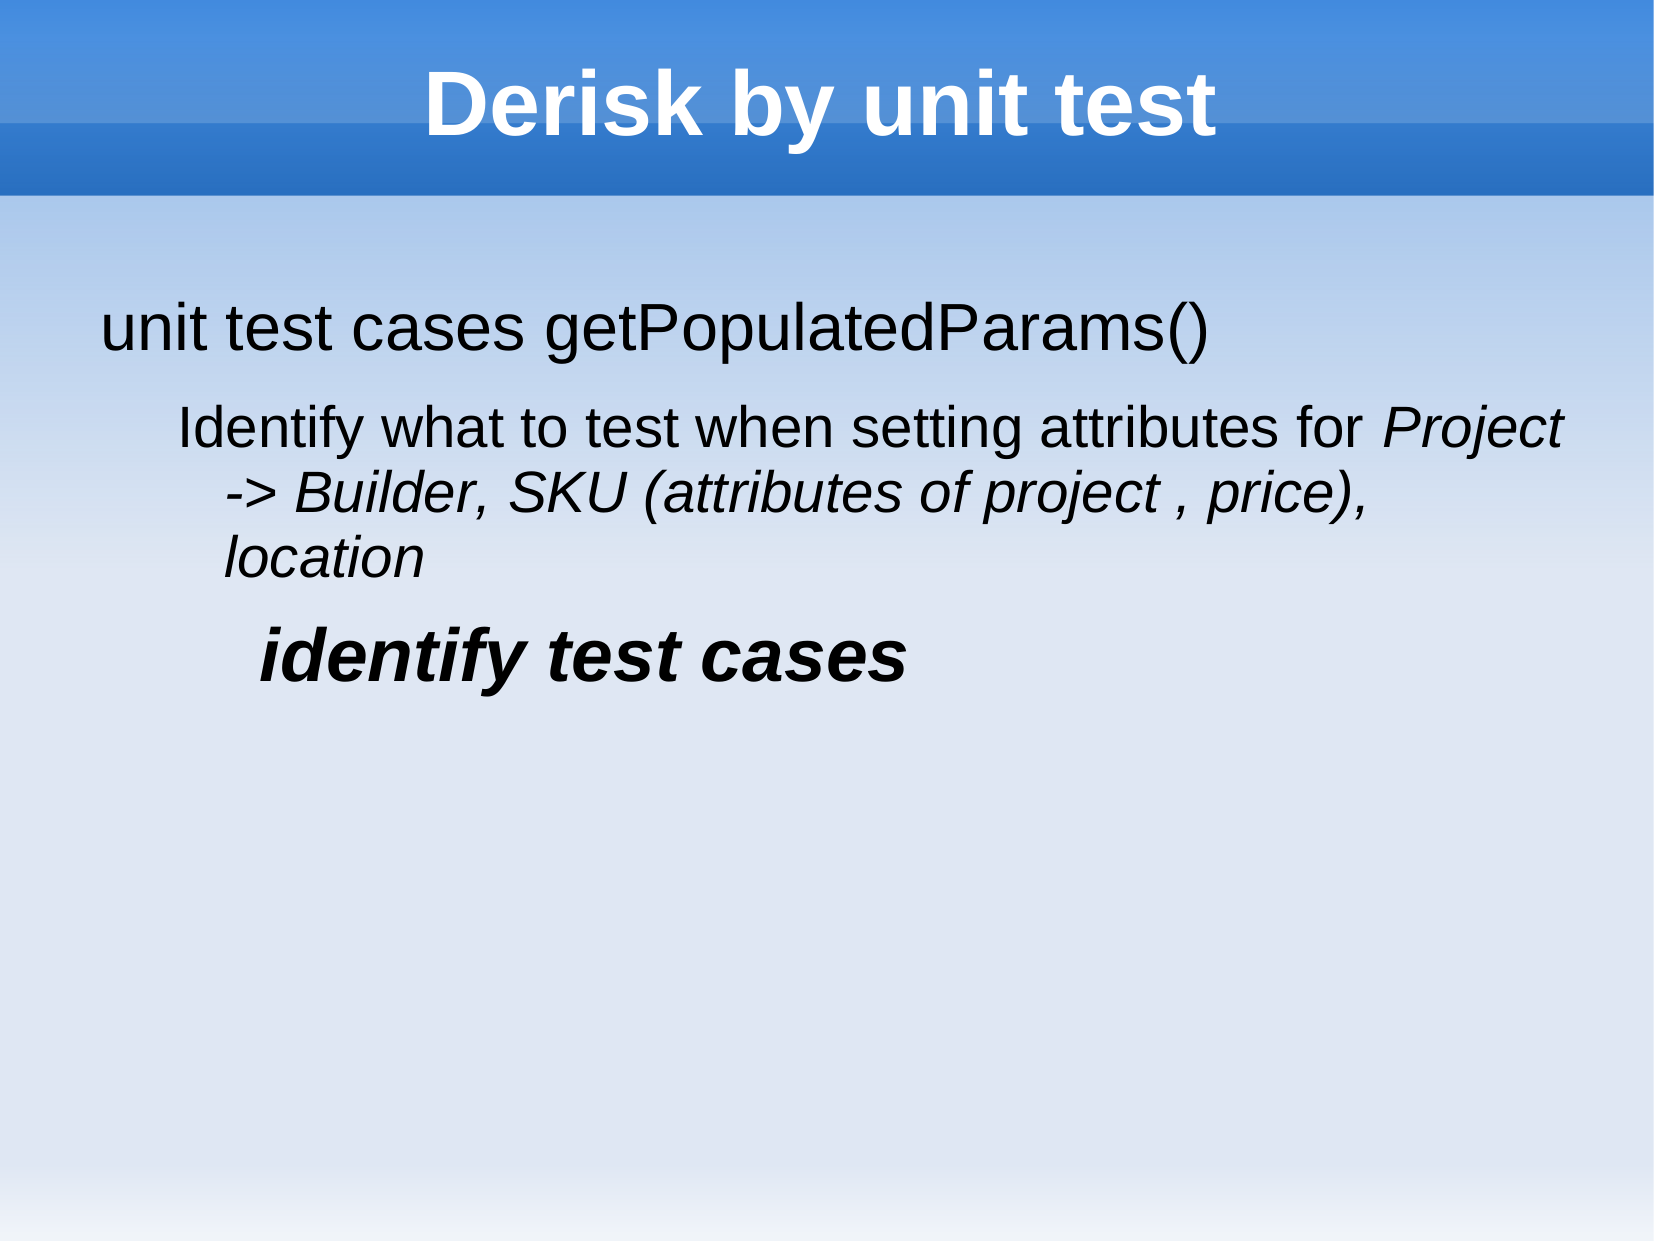

# Derisk by unit test
unit test cases getPopulatedParams()
Identify what to test when setting attributes for Project -> Builder, SKU (attributes of project , price), location
identify test cases